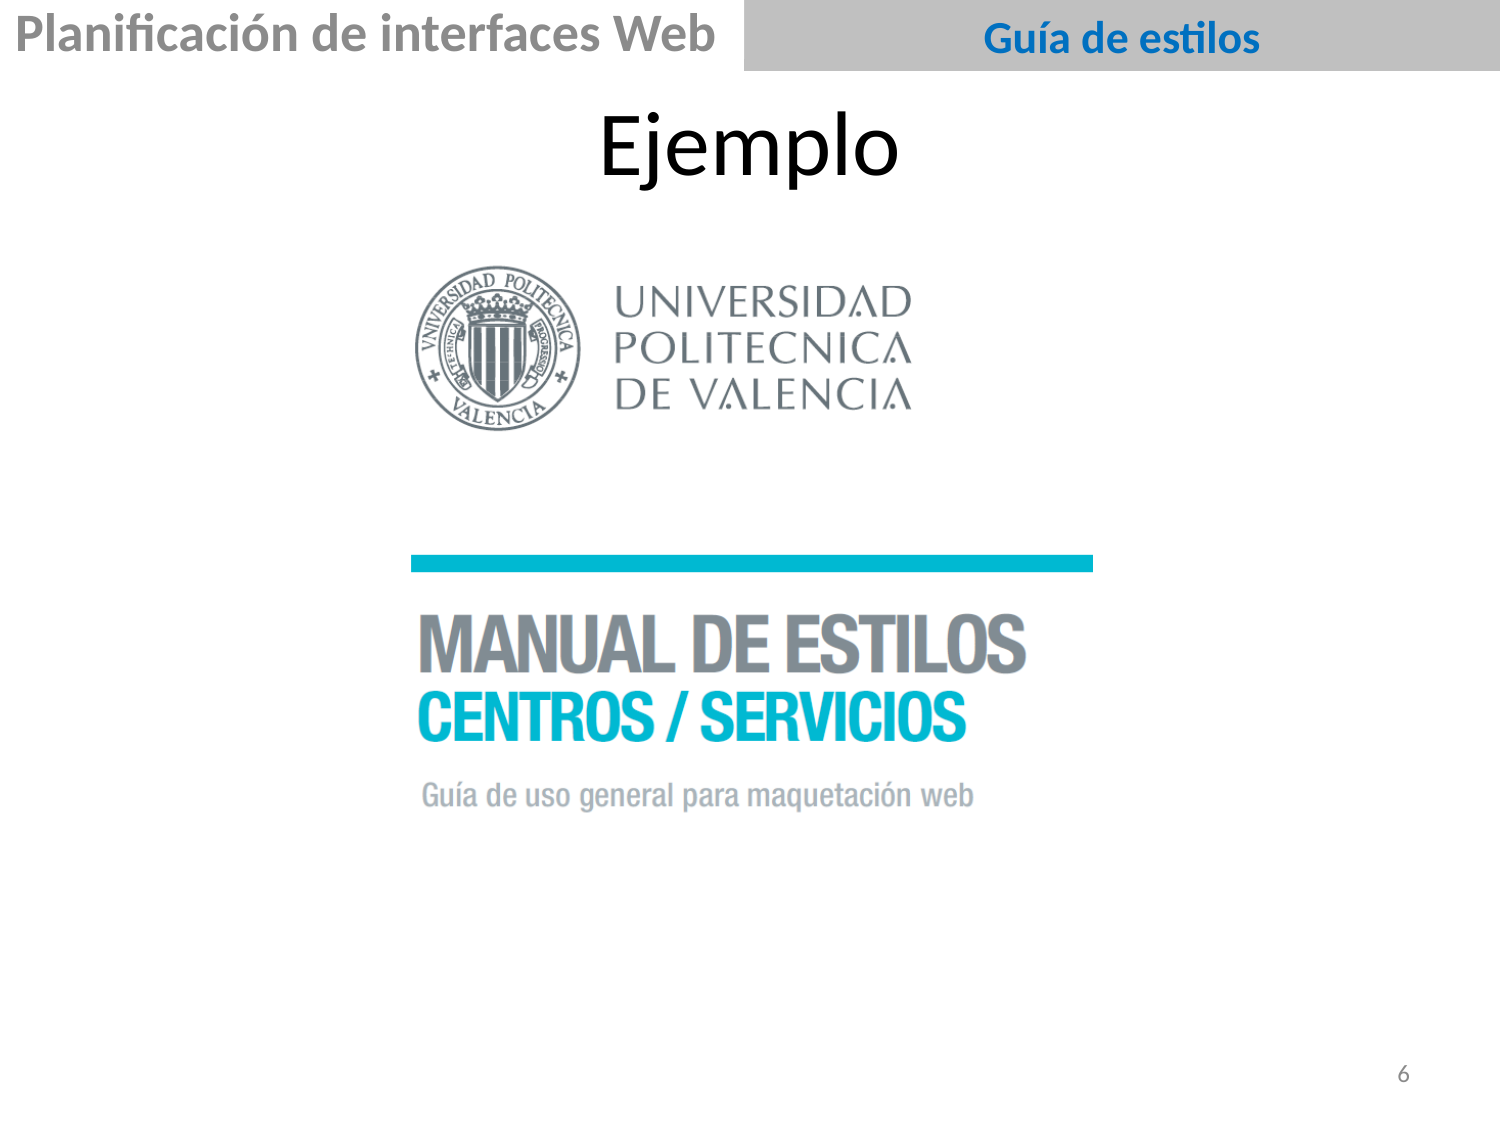

Planificación de interfaces Web
Guía de estilos
# Ejemplo